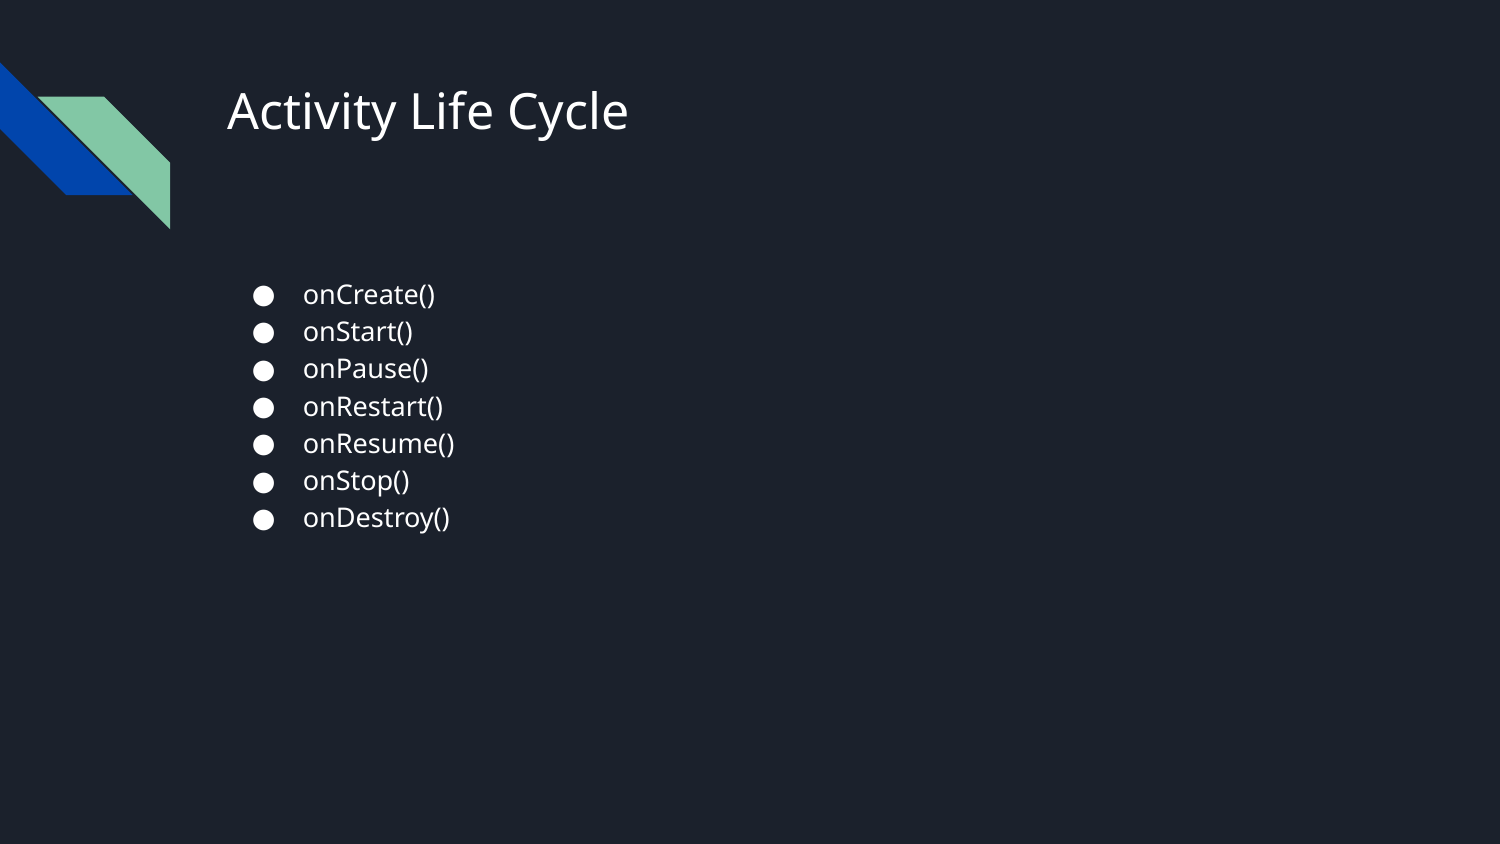

# Activity Life Cycle
onCreate()
onStart()
onPause()
onRestart()
onResume()
onStop()
onDestroy()